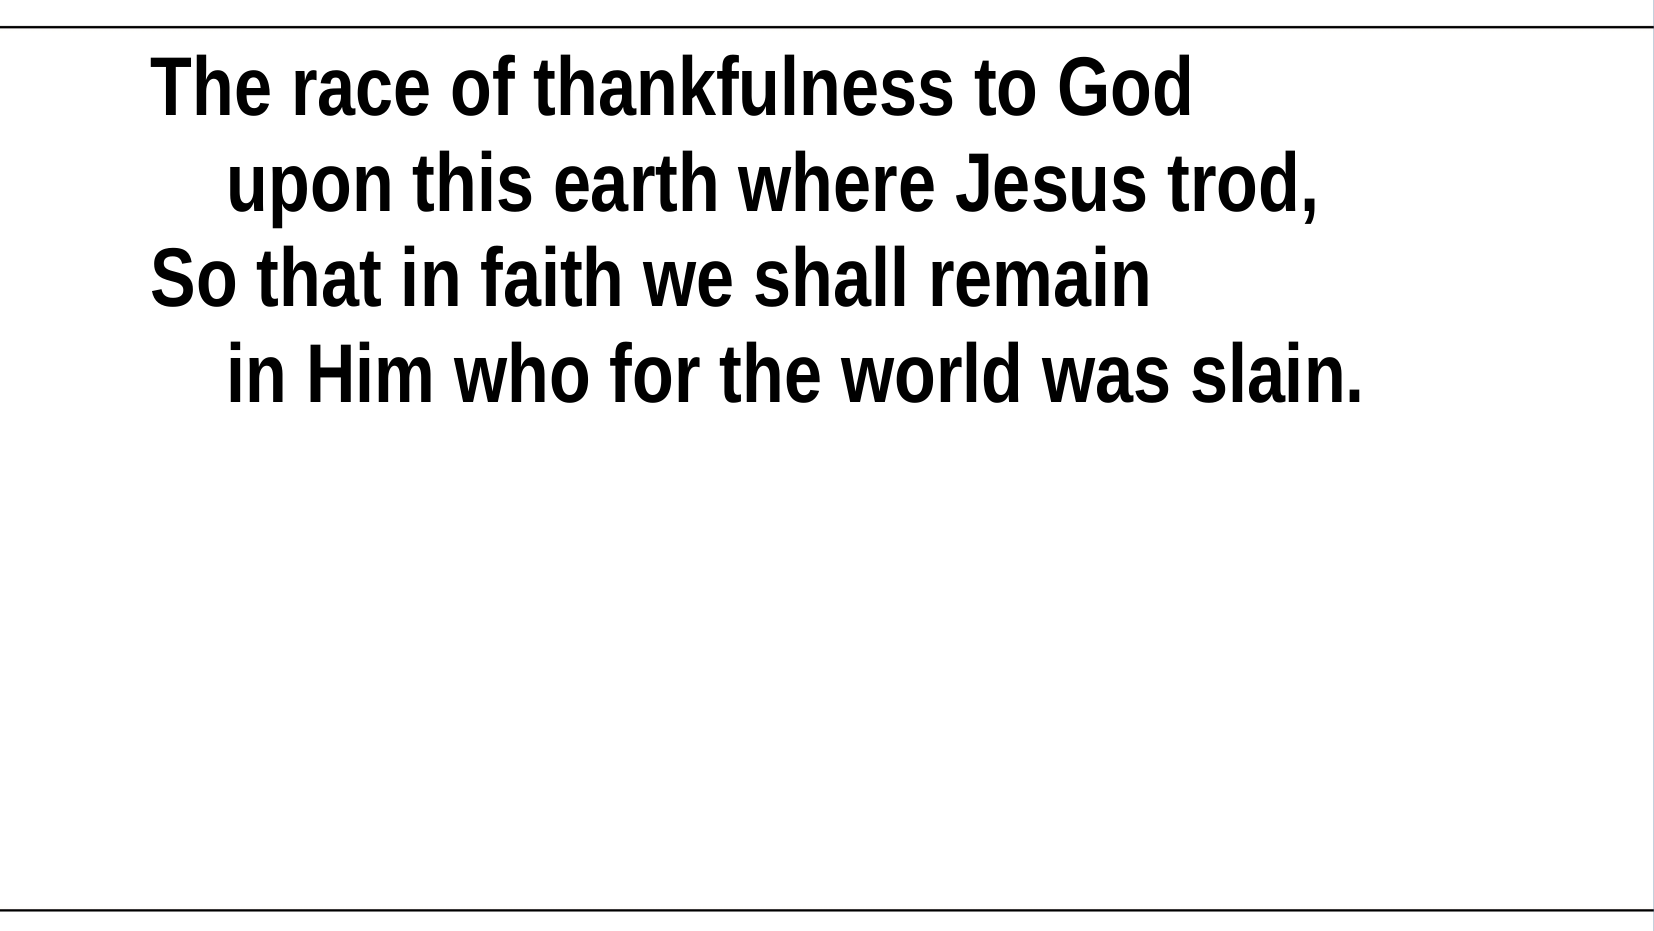

The race of thankfulness to God
 upon this earth where Jesus trod,
 So that in faith we shall remain
 in Him who for the world was slain.